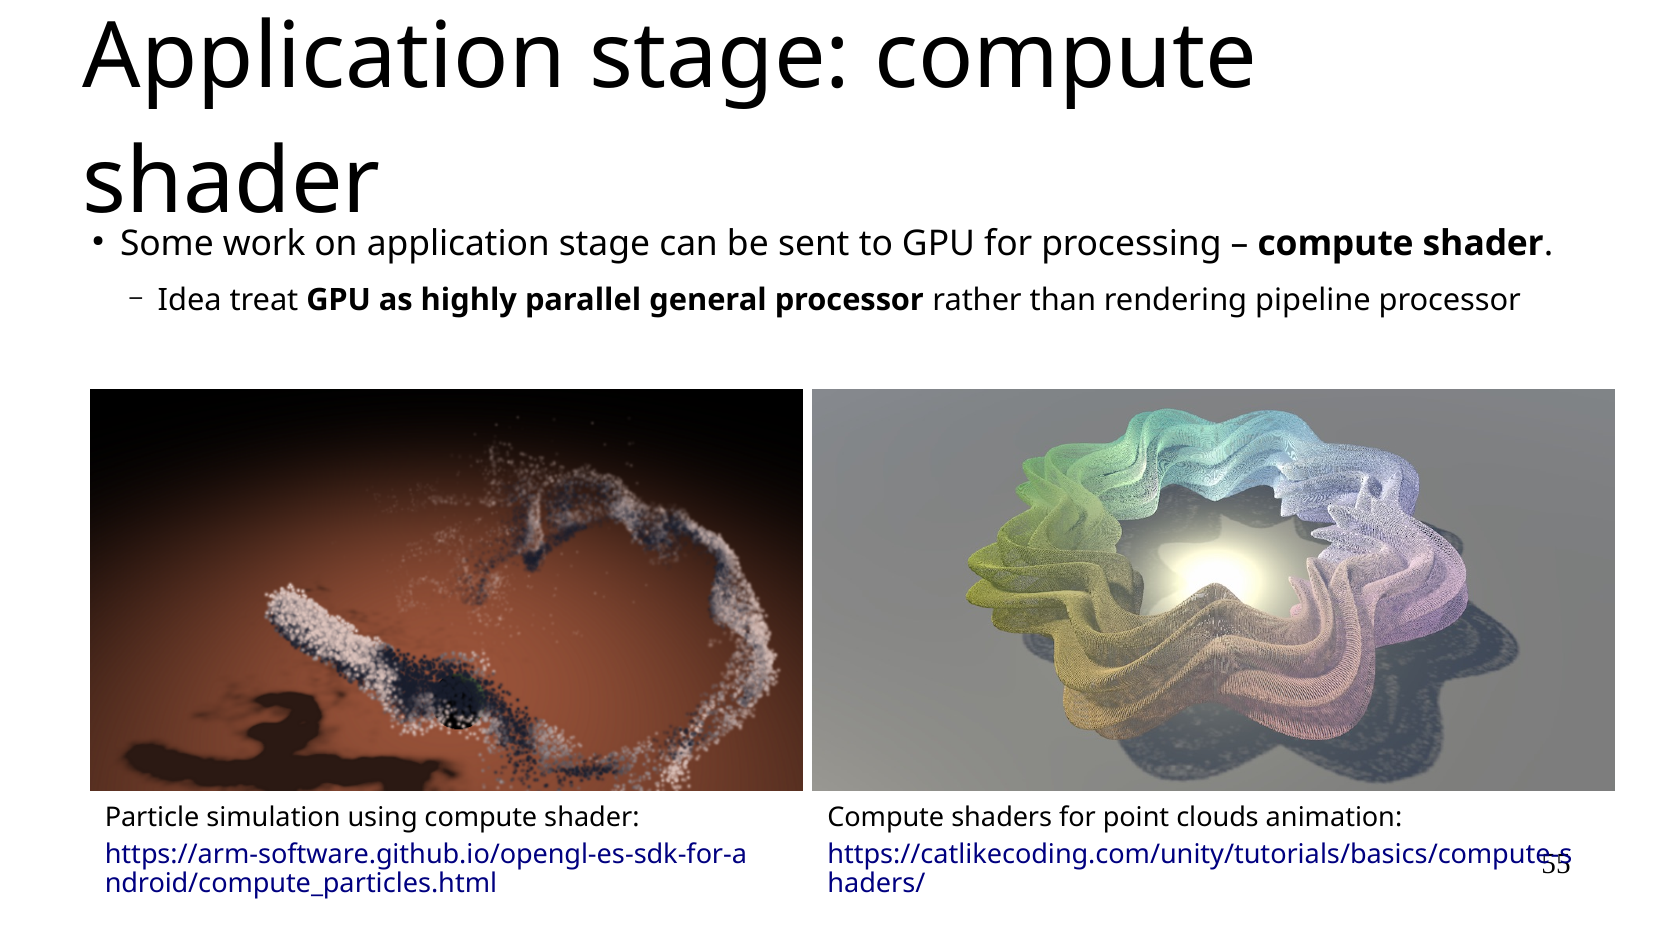

# Application stage: compute shader
Some work on application stage can be sent to GPU for processing – compute shader.
Idea treat GPU as highly parallel general processor rather than rendering pipeline processor
Particle simulation using compute shader:https://arm-software.github.io/opengl-es-sdk-for-android/compute_particles.html
Compute shaders for point clouds animation:https://catlikecoding.com/unity/tutorials/basics/compute-shaders/
55